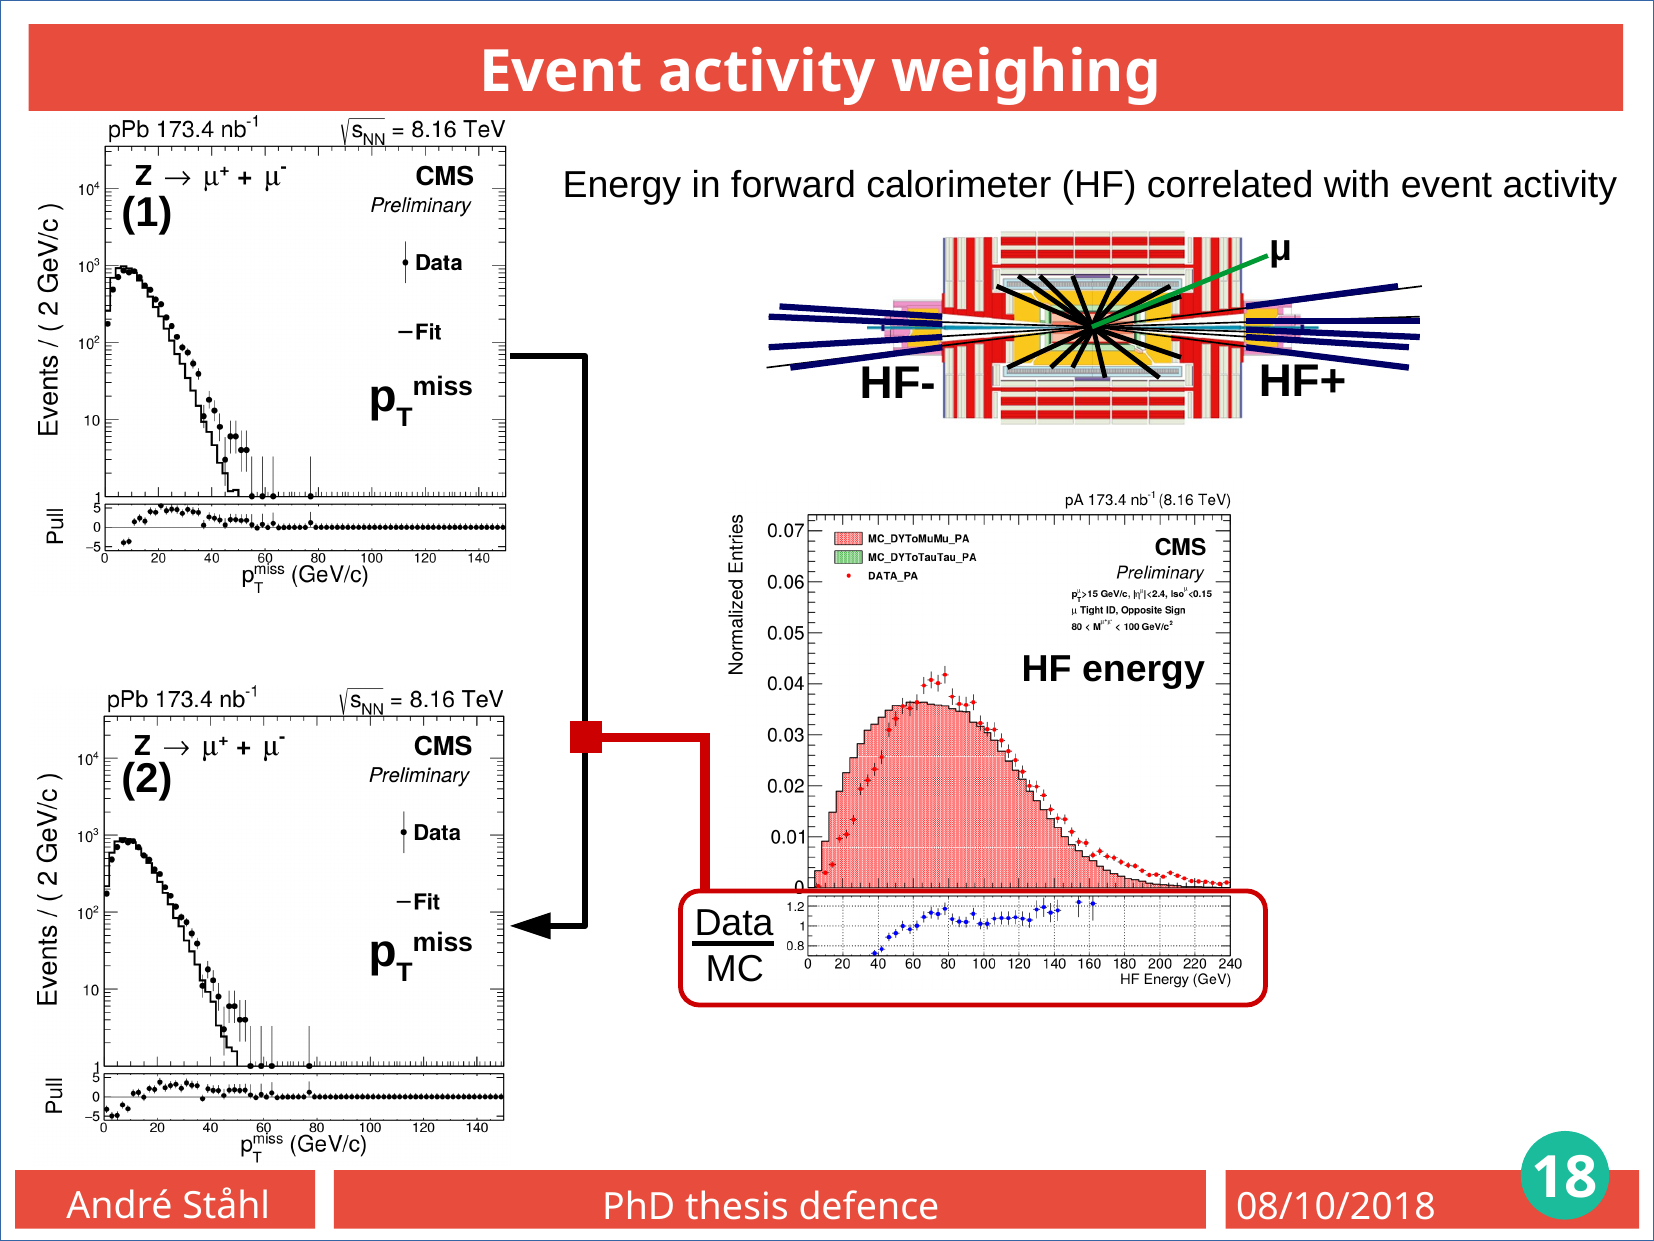

# Event activity weighing
Energy in forward calorimeter (HF) correlated with event activity
(1)
μ
HF+
HF-
pTmiss
HF energy
(2)
Data
pTmiss
MC
18
08/10/2018